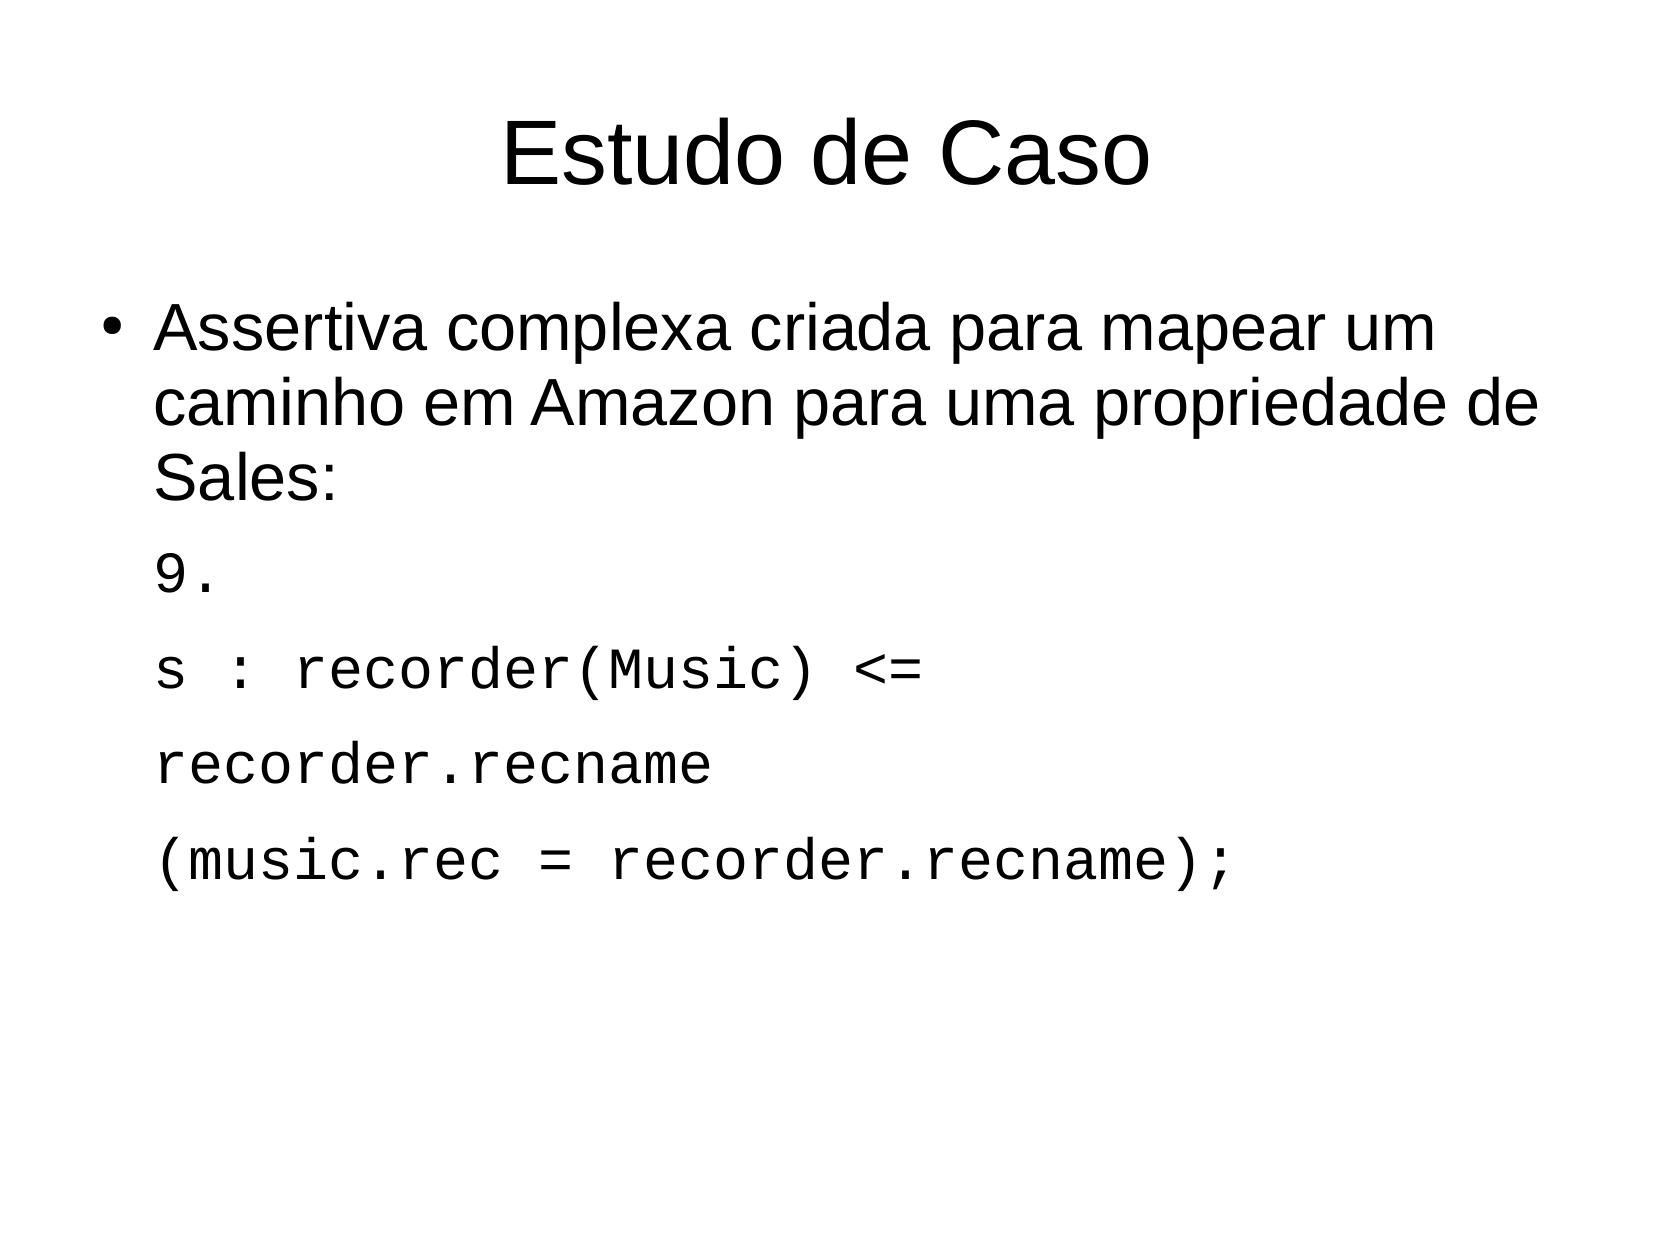

# Estudo de Caso
Assertiva complexa criada para mapear um caminho em Amazon para uma propriedade de Sales:
9.
s : recorder(Music) <=
recorder.recname
(music.rec = recorder.recname);